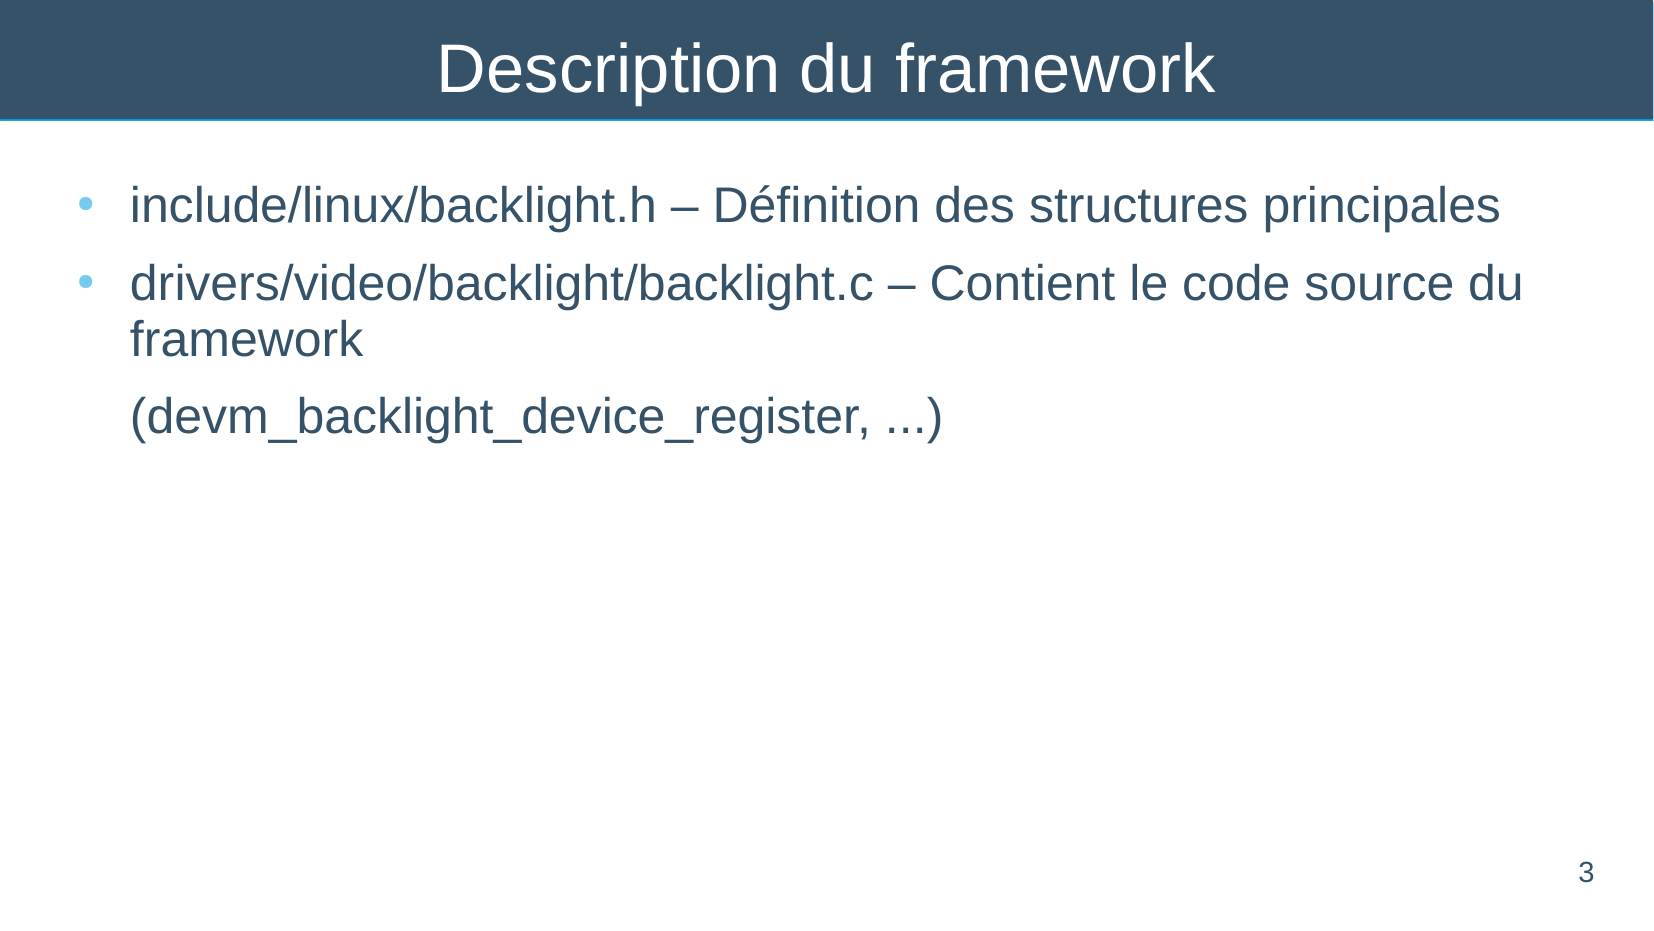

# Description du framework
include/linux/backlight.h – Définition des structures principales
drivers/video/backlight/backlight.c – Contient le code source du framework
(devm_backlight_device_register, ...)
3